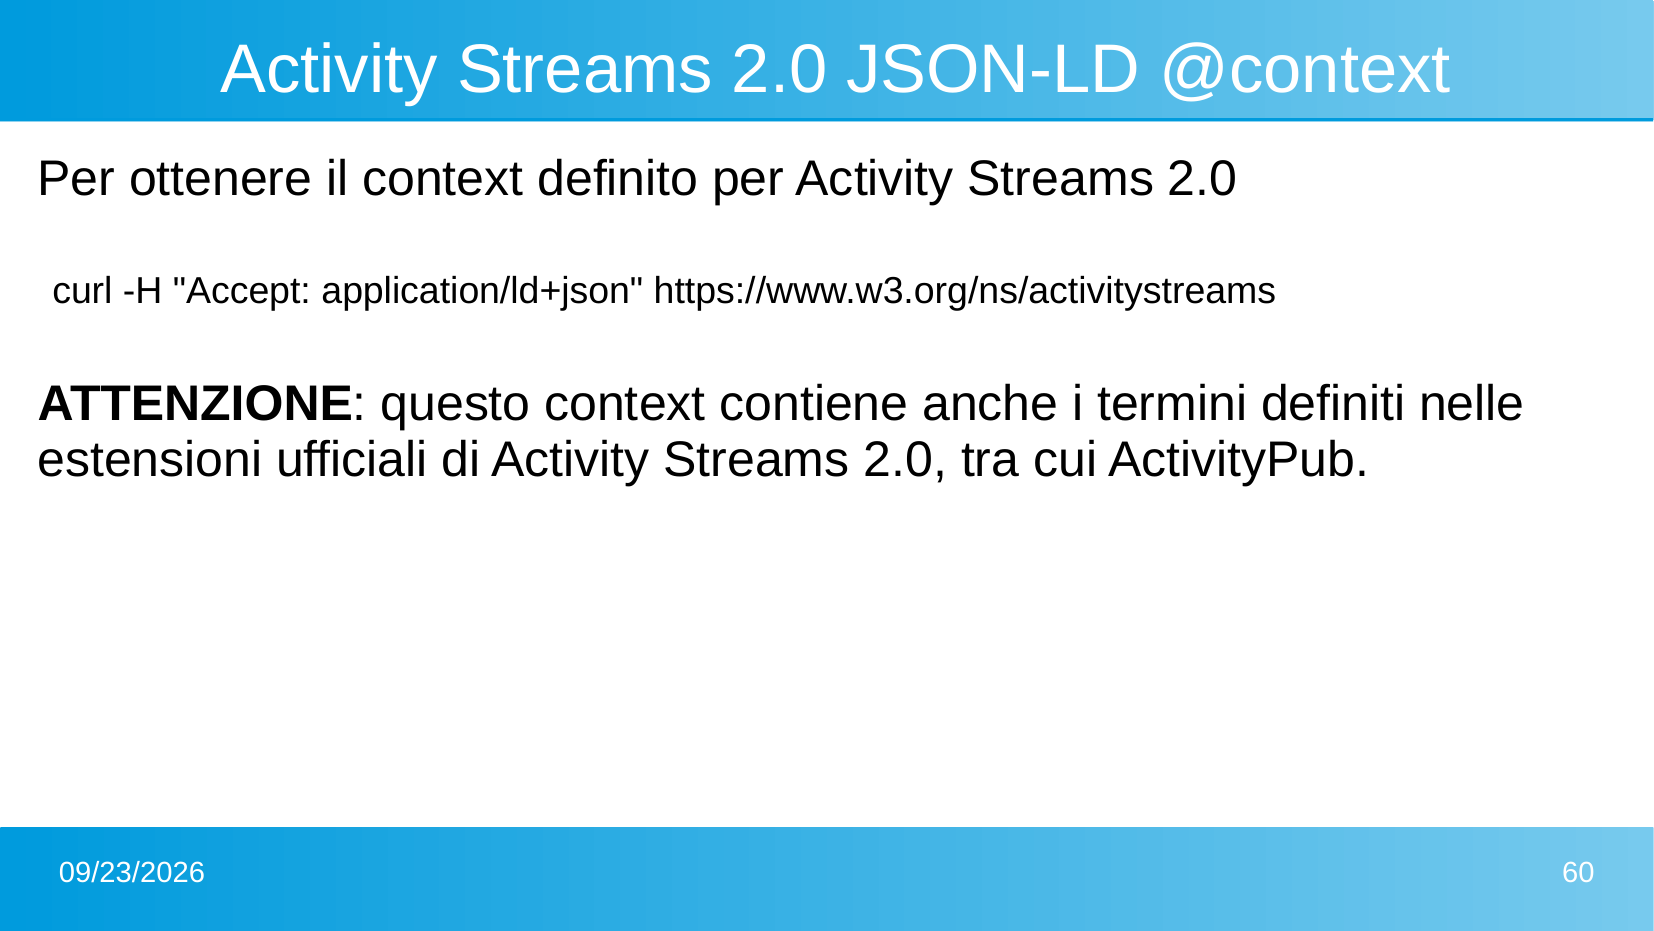

# Activity Streams 2.0 JSON-LD @context
Per ottenere il context definito per Activity Streams 2.0
curl -H "Accept: application/ld+json" https://www.w3.org/ns/activitystreams
ATTENZIONE: questo context contiene anche i termini definiti nelle estensioni ufficiali di Activity Streams 2.0, tra cui ActivityPub.
60